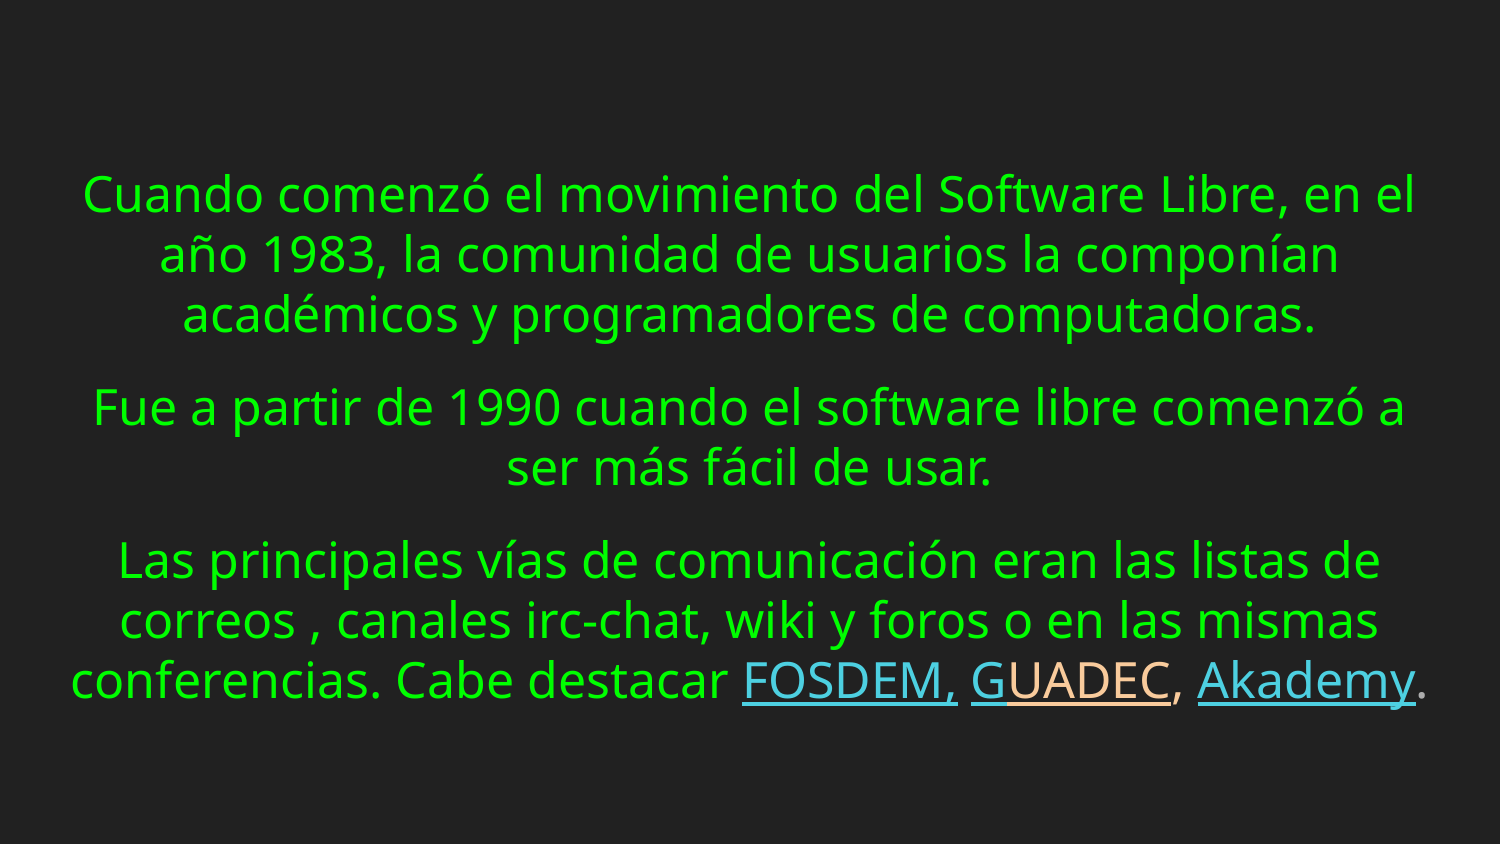

#
Cuando comenzó el movimiento del Software Libre, en el año 1983, la comunidad de usuarios la componían académicos y programadores de computadoras.
Fue a partir de 1990 cuando el software libre comenzó a ser más fácil de usar.
Las principales vías de comunicación eran las listas de correos , canales irc-chat, wiki y foros o en las mismas conferencias. Cabe destacar FOSDEM, GUADEC, Akademy.